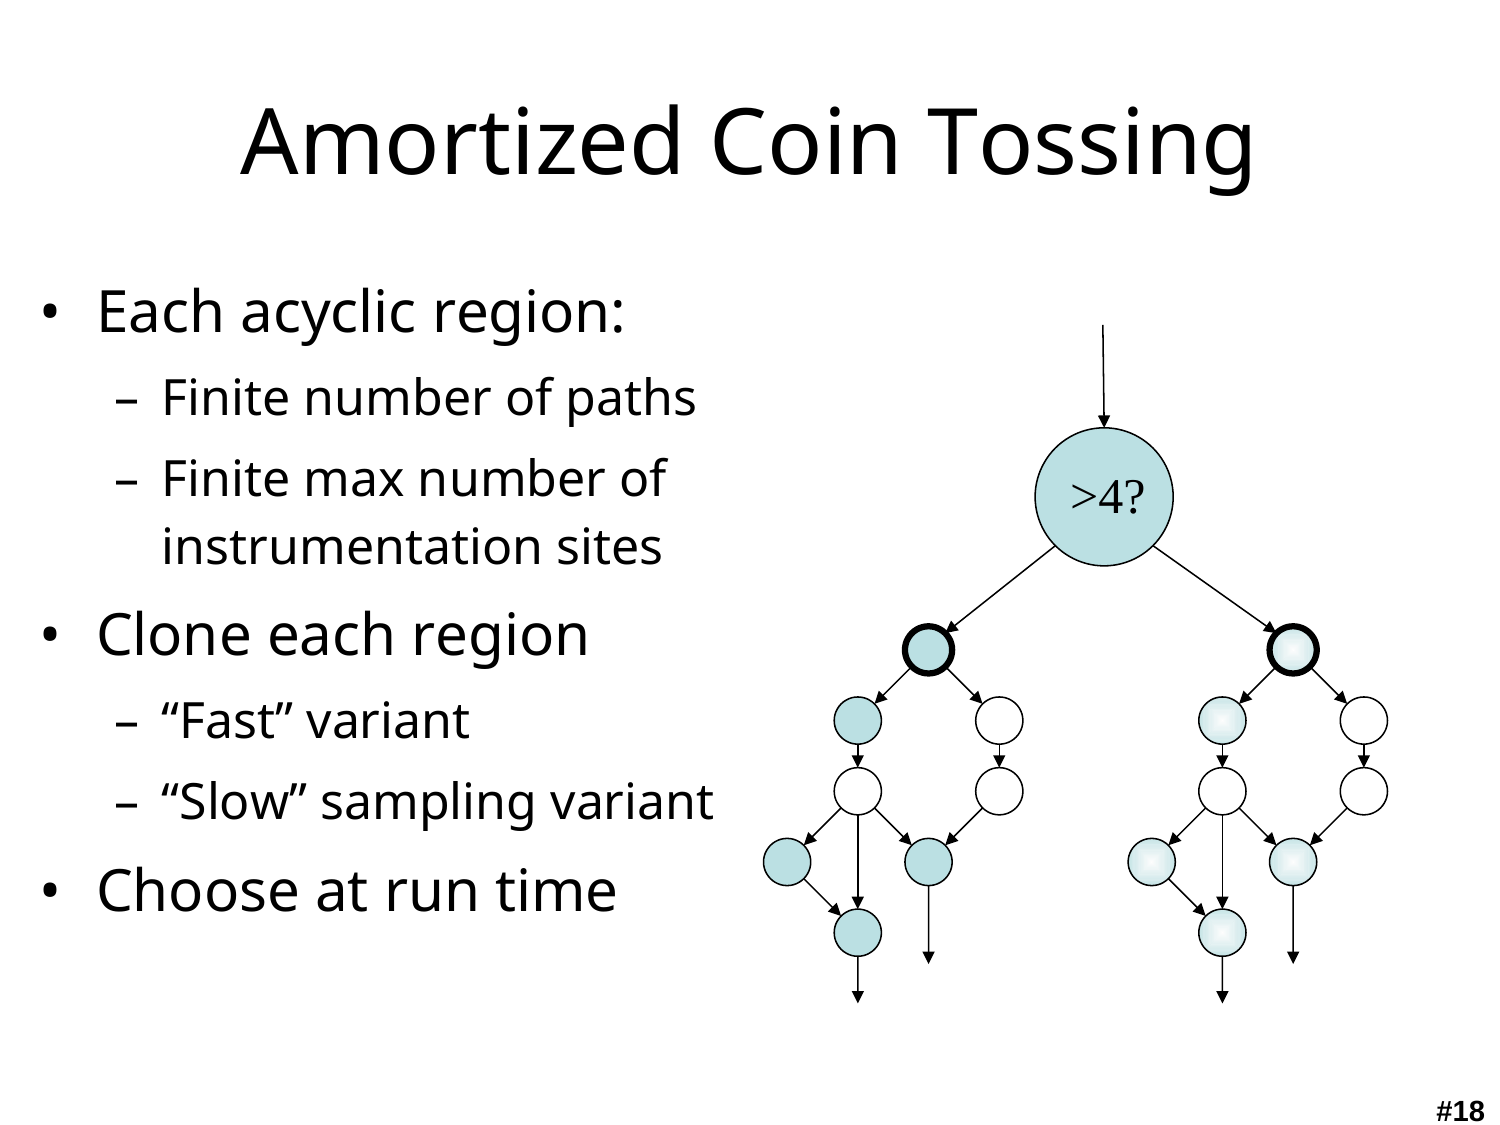

# Amortized Coin Tossing
Each acyclic region:
Finite number of paths
Finite max number of instrumentation sites
Clone each region
“Fast” variant
“Slow” sampling variant
Choose at run time
>4?
18